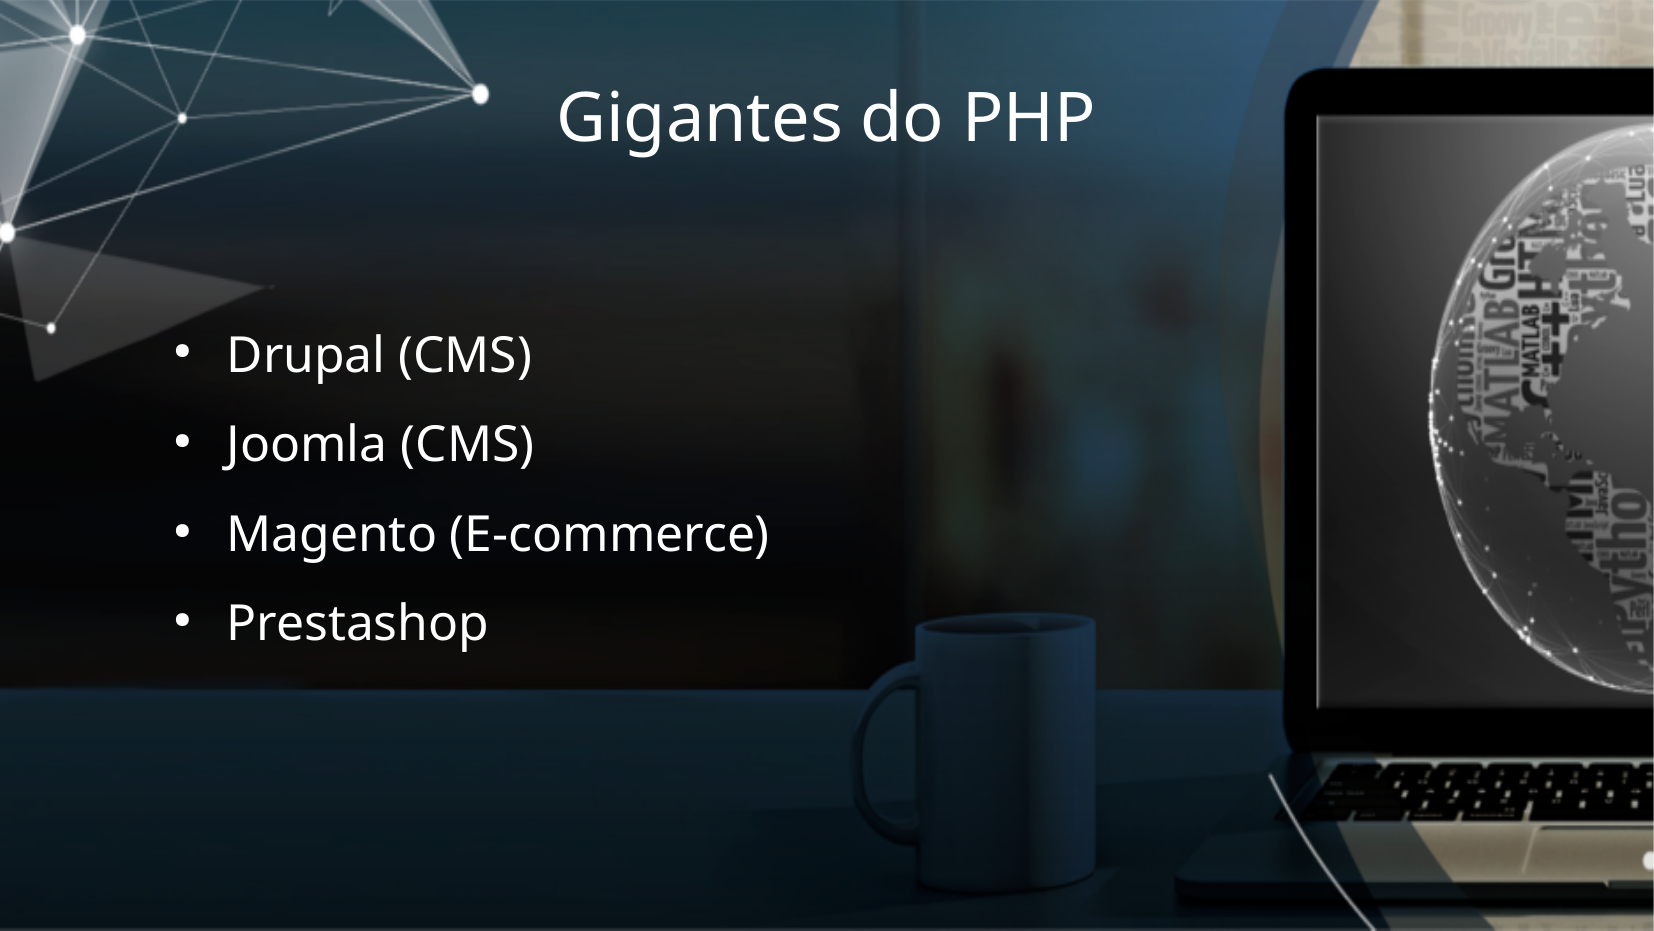

# Gigantes do PHP
Drupal (CMS)
Joomla (CMS)
Magento (E-commerce)
Prestashop